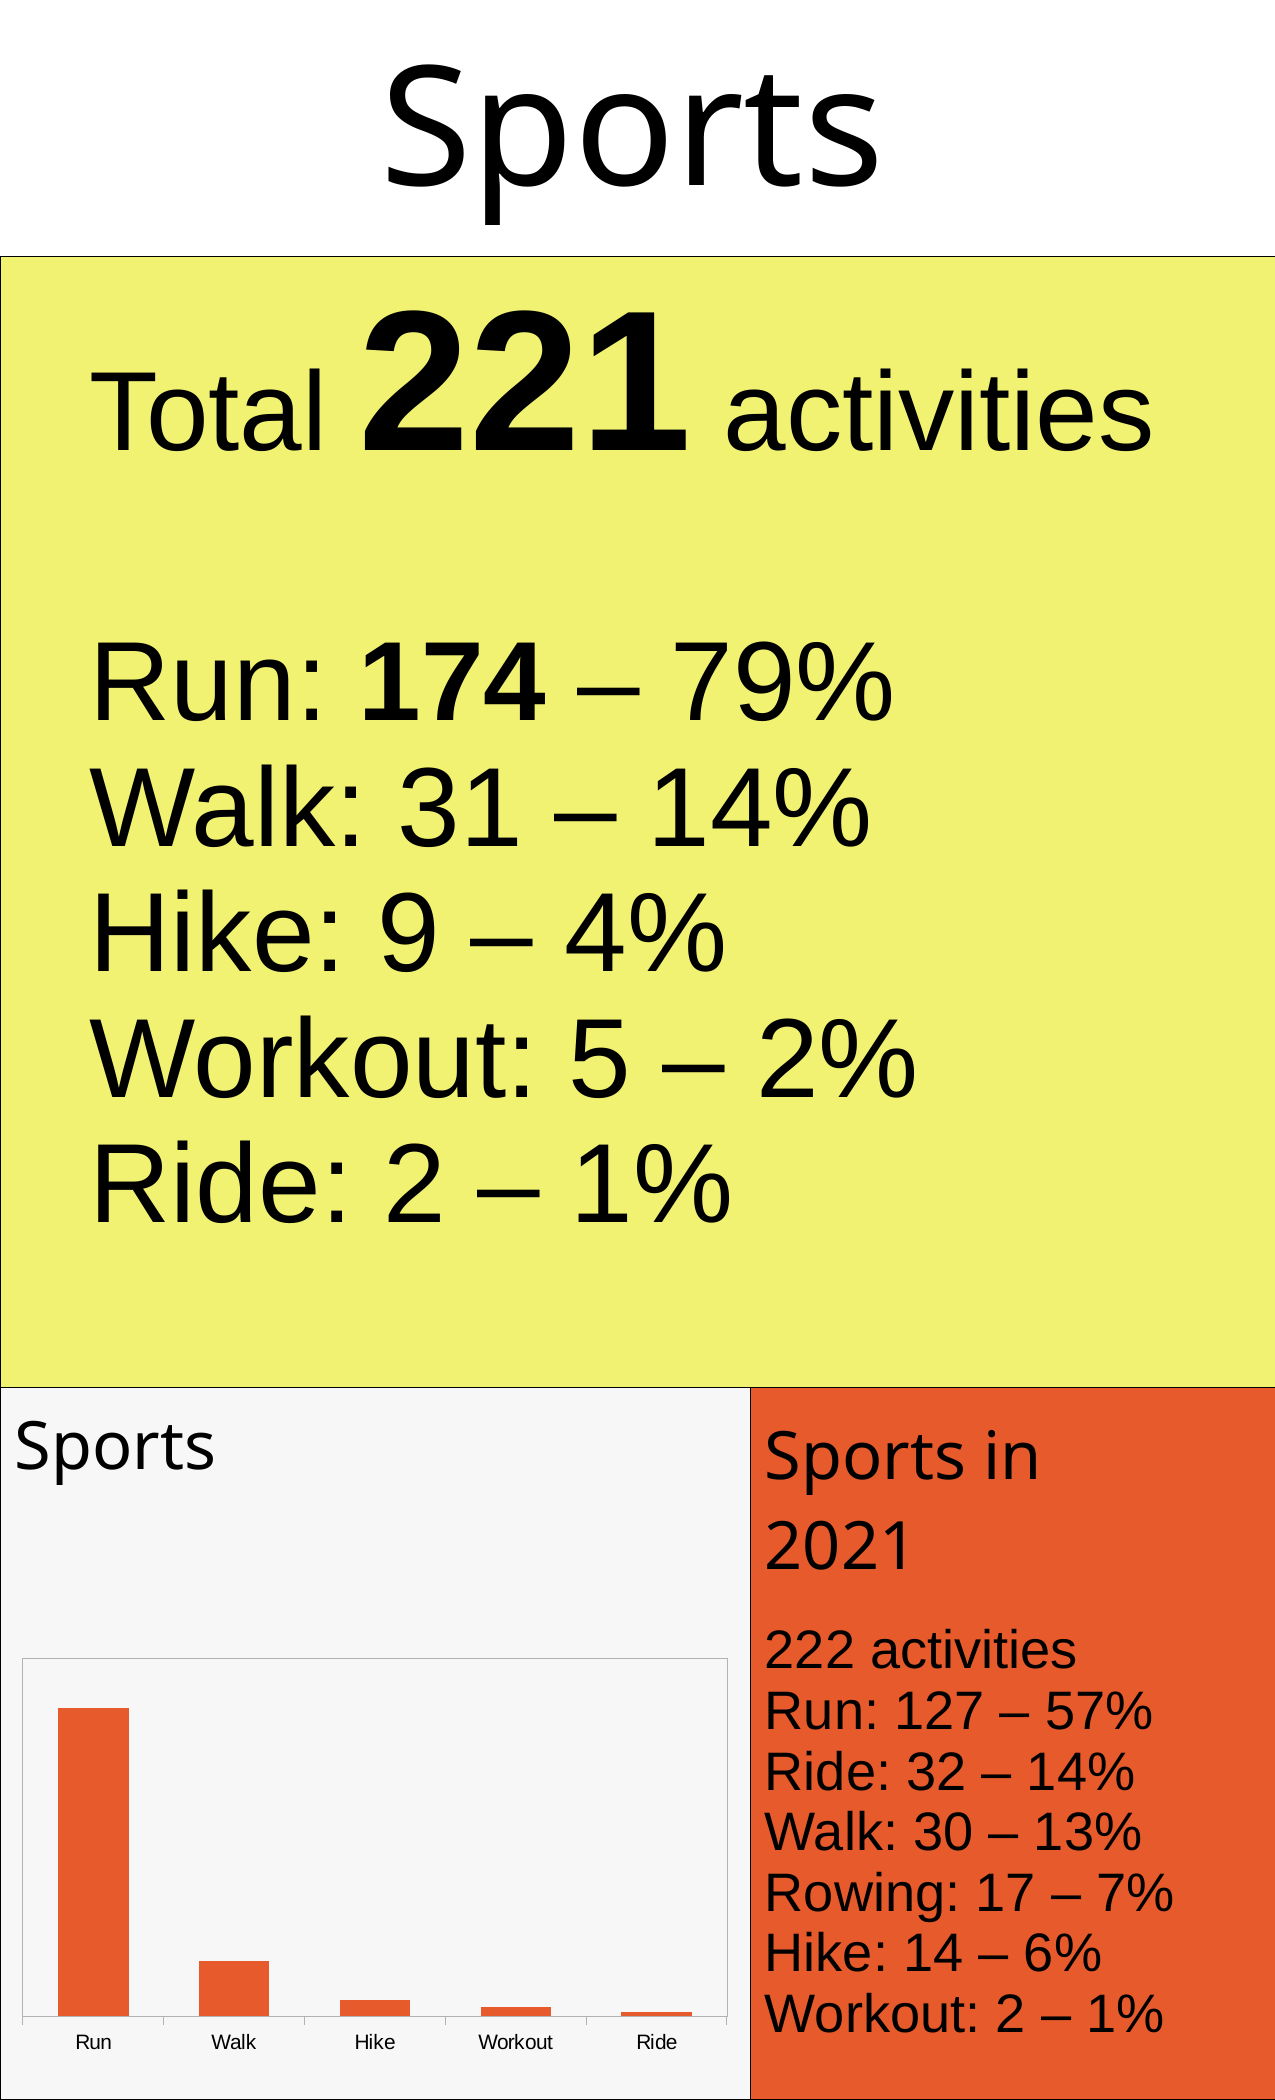

Sports
Total 221 activities
Run: 174 – 79%
Walk: 31 – 14%
Hike: 9 – 4%
Workout: 5 – 2%
Ride: 2 – 1%
Sports
Sports in 2021
222 activities
Run: 127 – 57%
Ride: 32 – 14%
Walk: 30 – 13%
Rowing: 17 – 7%
Hike: 14 – 6%
Workout: 2 – 1%
### Chart
| Category | Column 1 |
|---|---|
| Run | 172.0 |
| Walk | 31.0 |
| Hike | 9.0 |
| Workout | 5.0 |
| Ride | 2.0 |